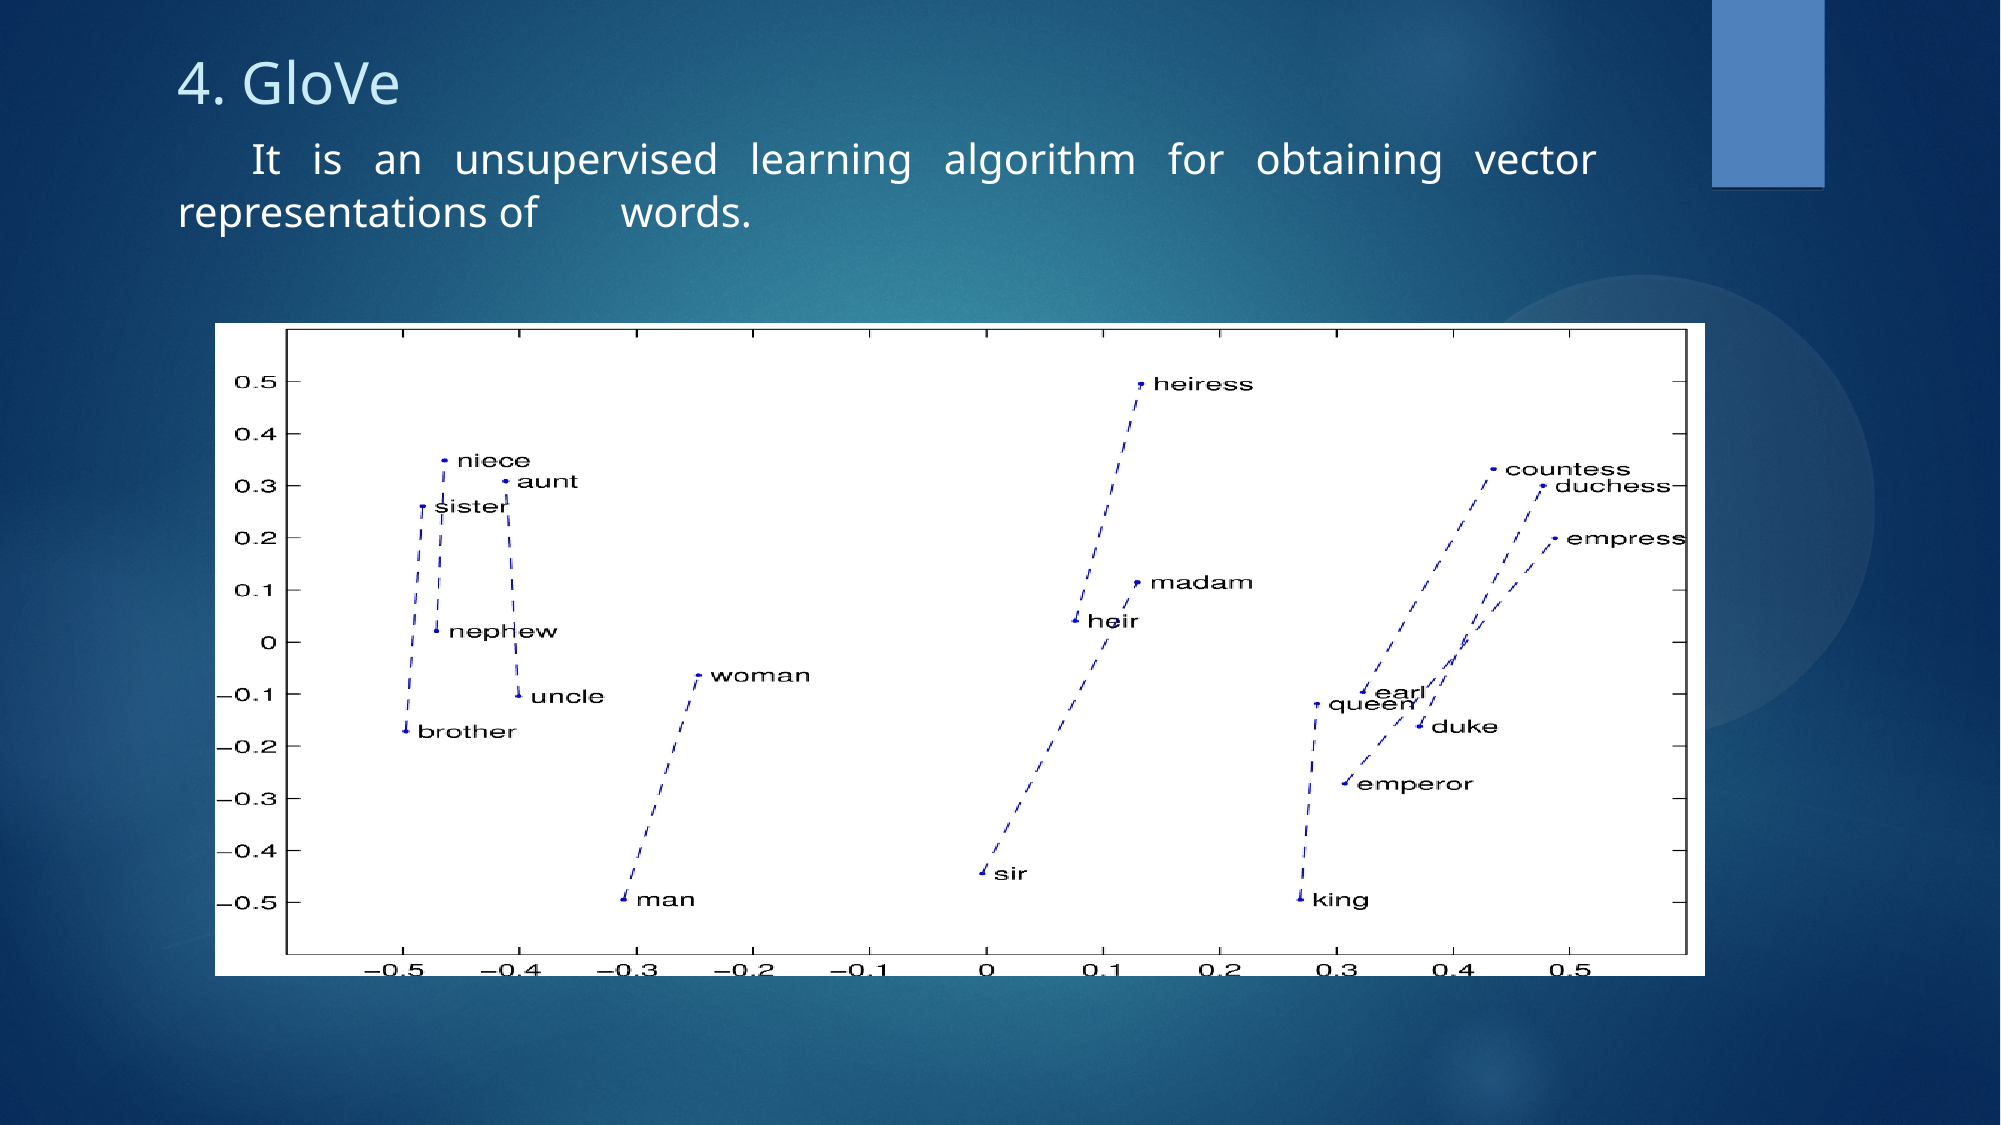

4. GloVe
	It is an unsupervised learning algorithm for obtaining vector 	representations of 	words.